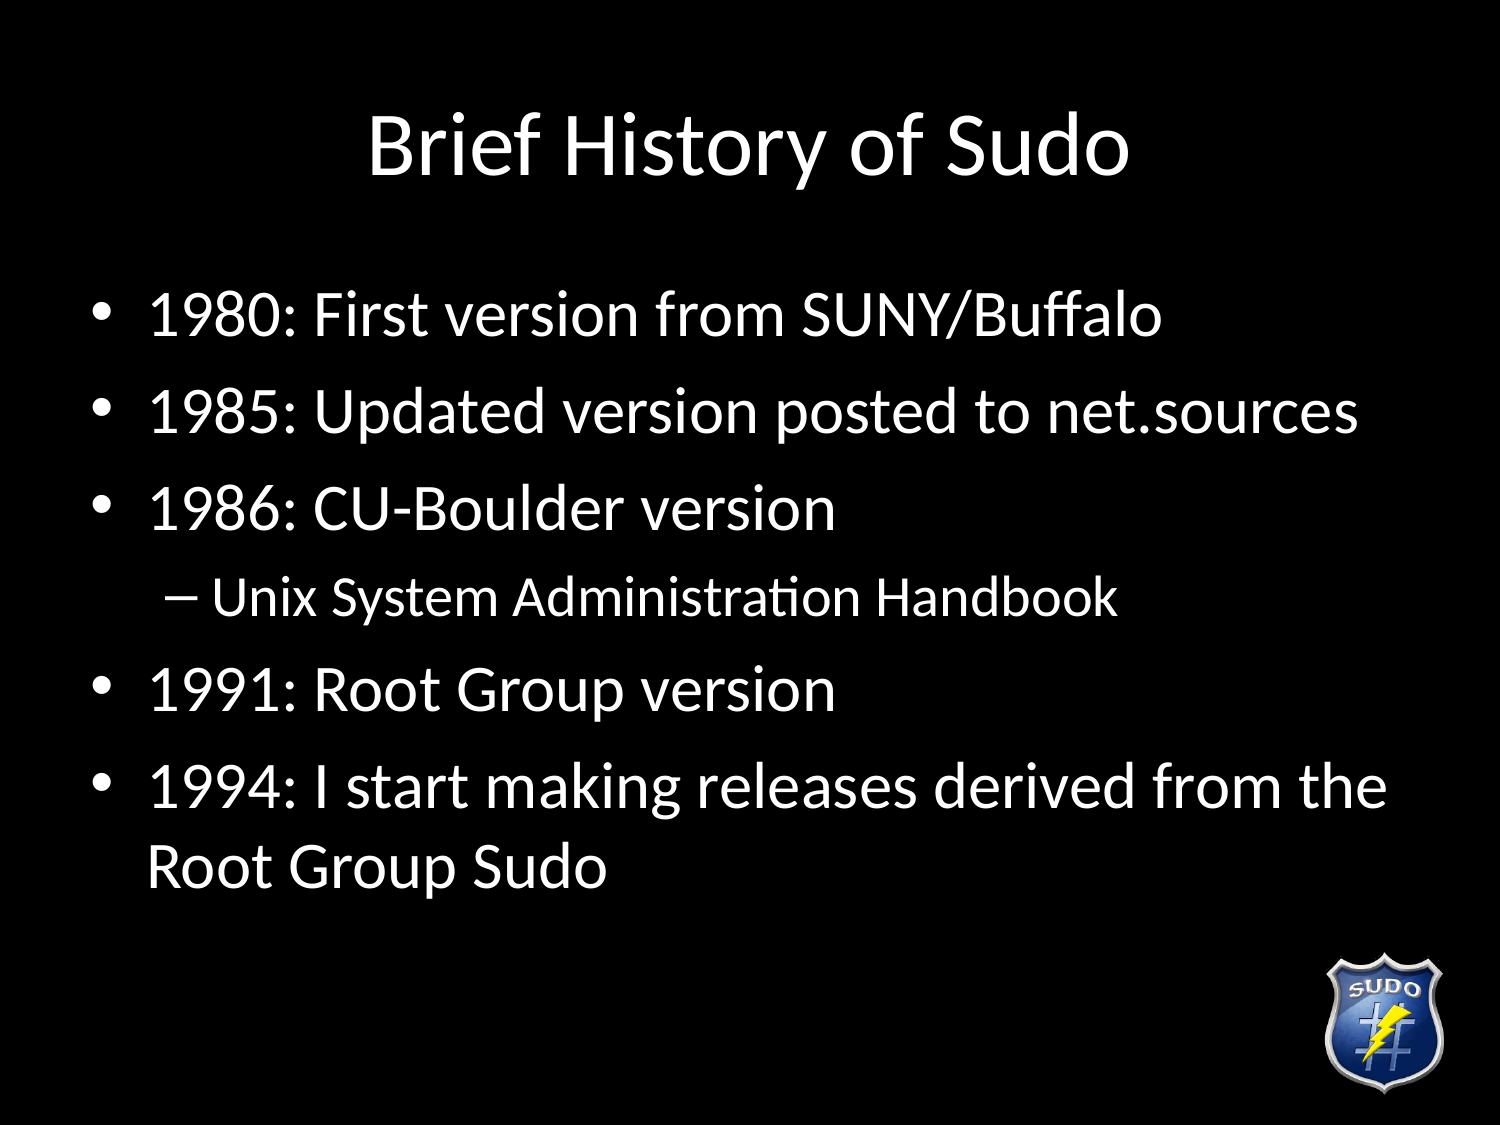

# Brief History of Sudo
1980: First version from SUNY/Buffalo
1985: Updated version posted to net.sources
1986: CU-Boulder version
Unix System Administration Handbook
1991: Root Group version
1994: I start making releases derived from the Root Group Sudo